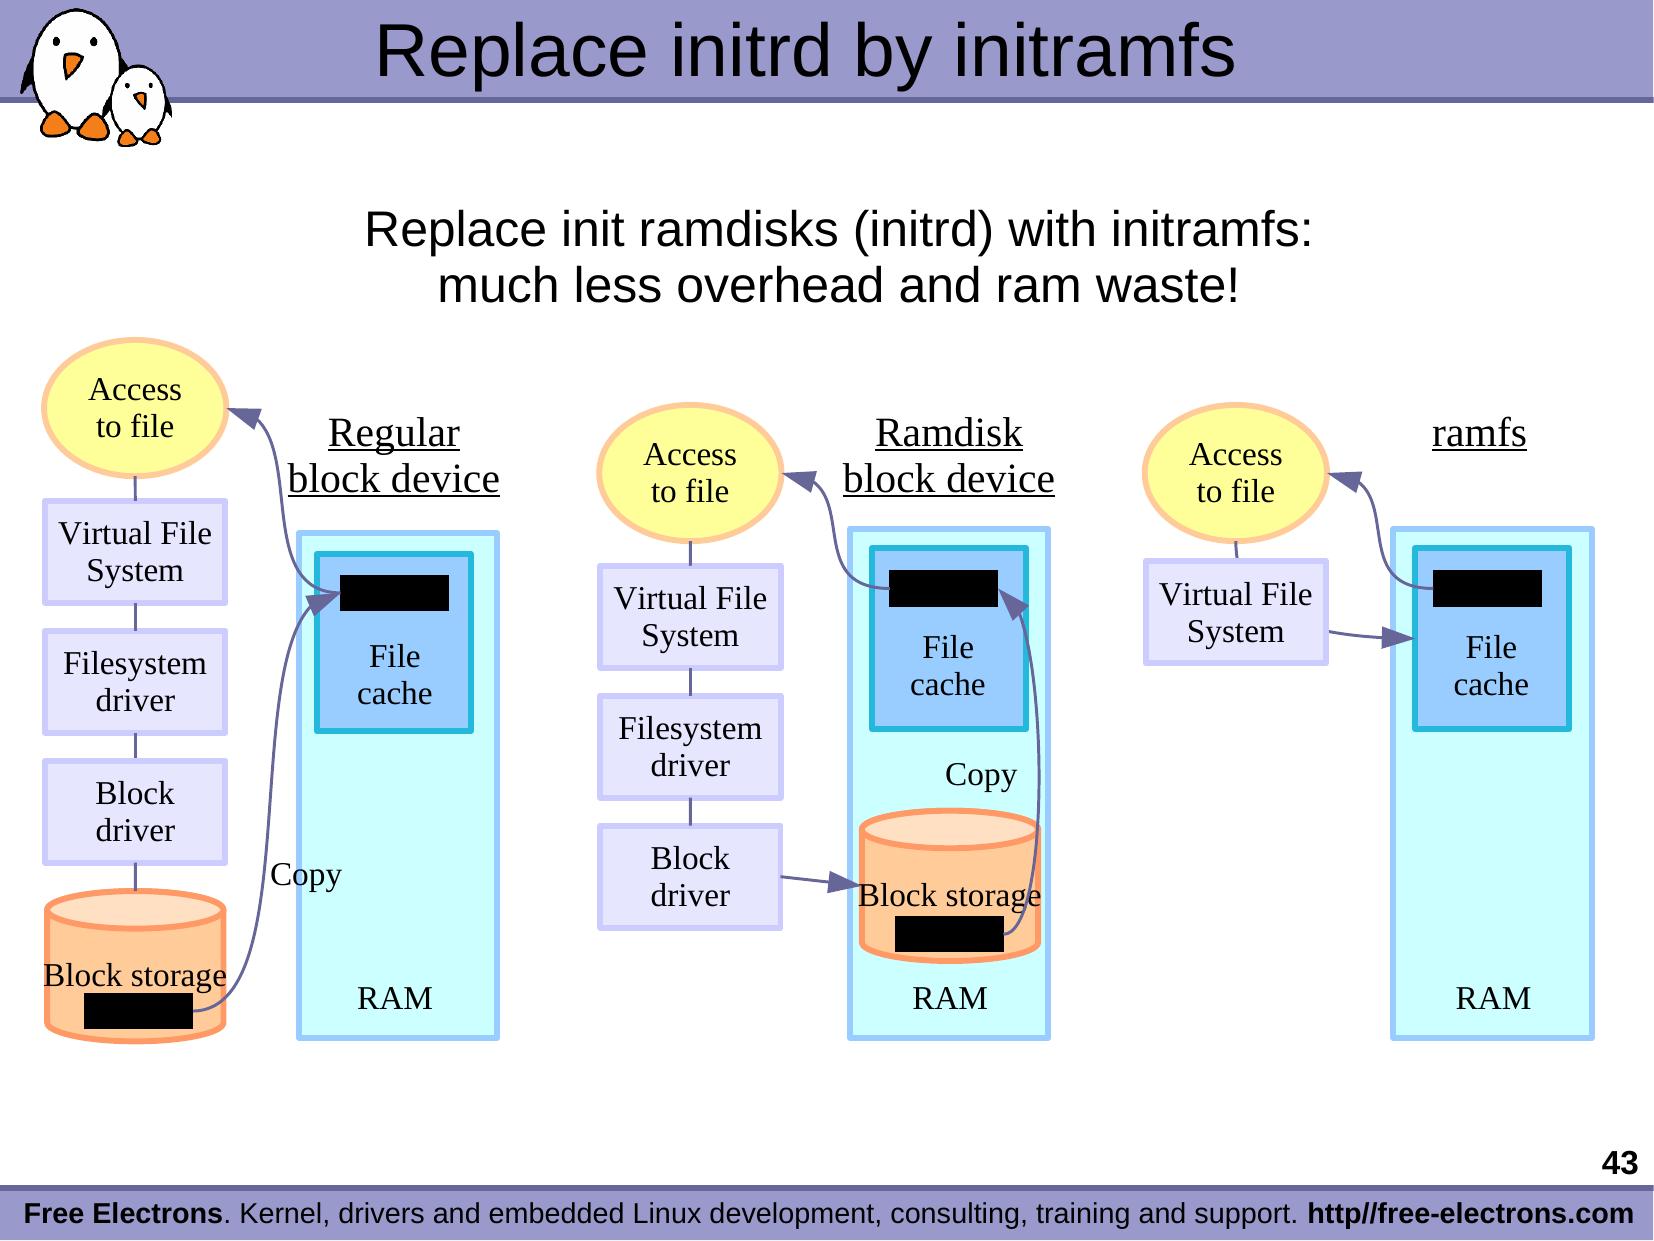

# Replace initrd by initramfs
Replace init ramdisks (initrd) with initramfs:
much less overhead and ram waste!
Access
to file
Access
to file
Access
to file
Regular
block device
Ramdisk
block device
ramfs
Virtual File
System
Virtual File
System
Virtual File
System
File
cache
File
cache
Filesystem
driver
File
cache
Filesystem
driver
Copy
Block
driver
Block storage
Block
driver
Copy
Block storage
RAM
RAM
RAM